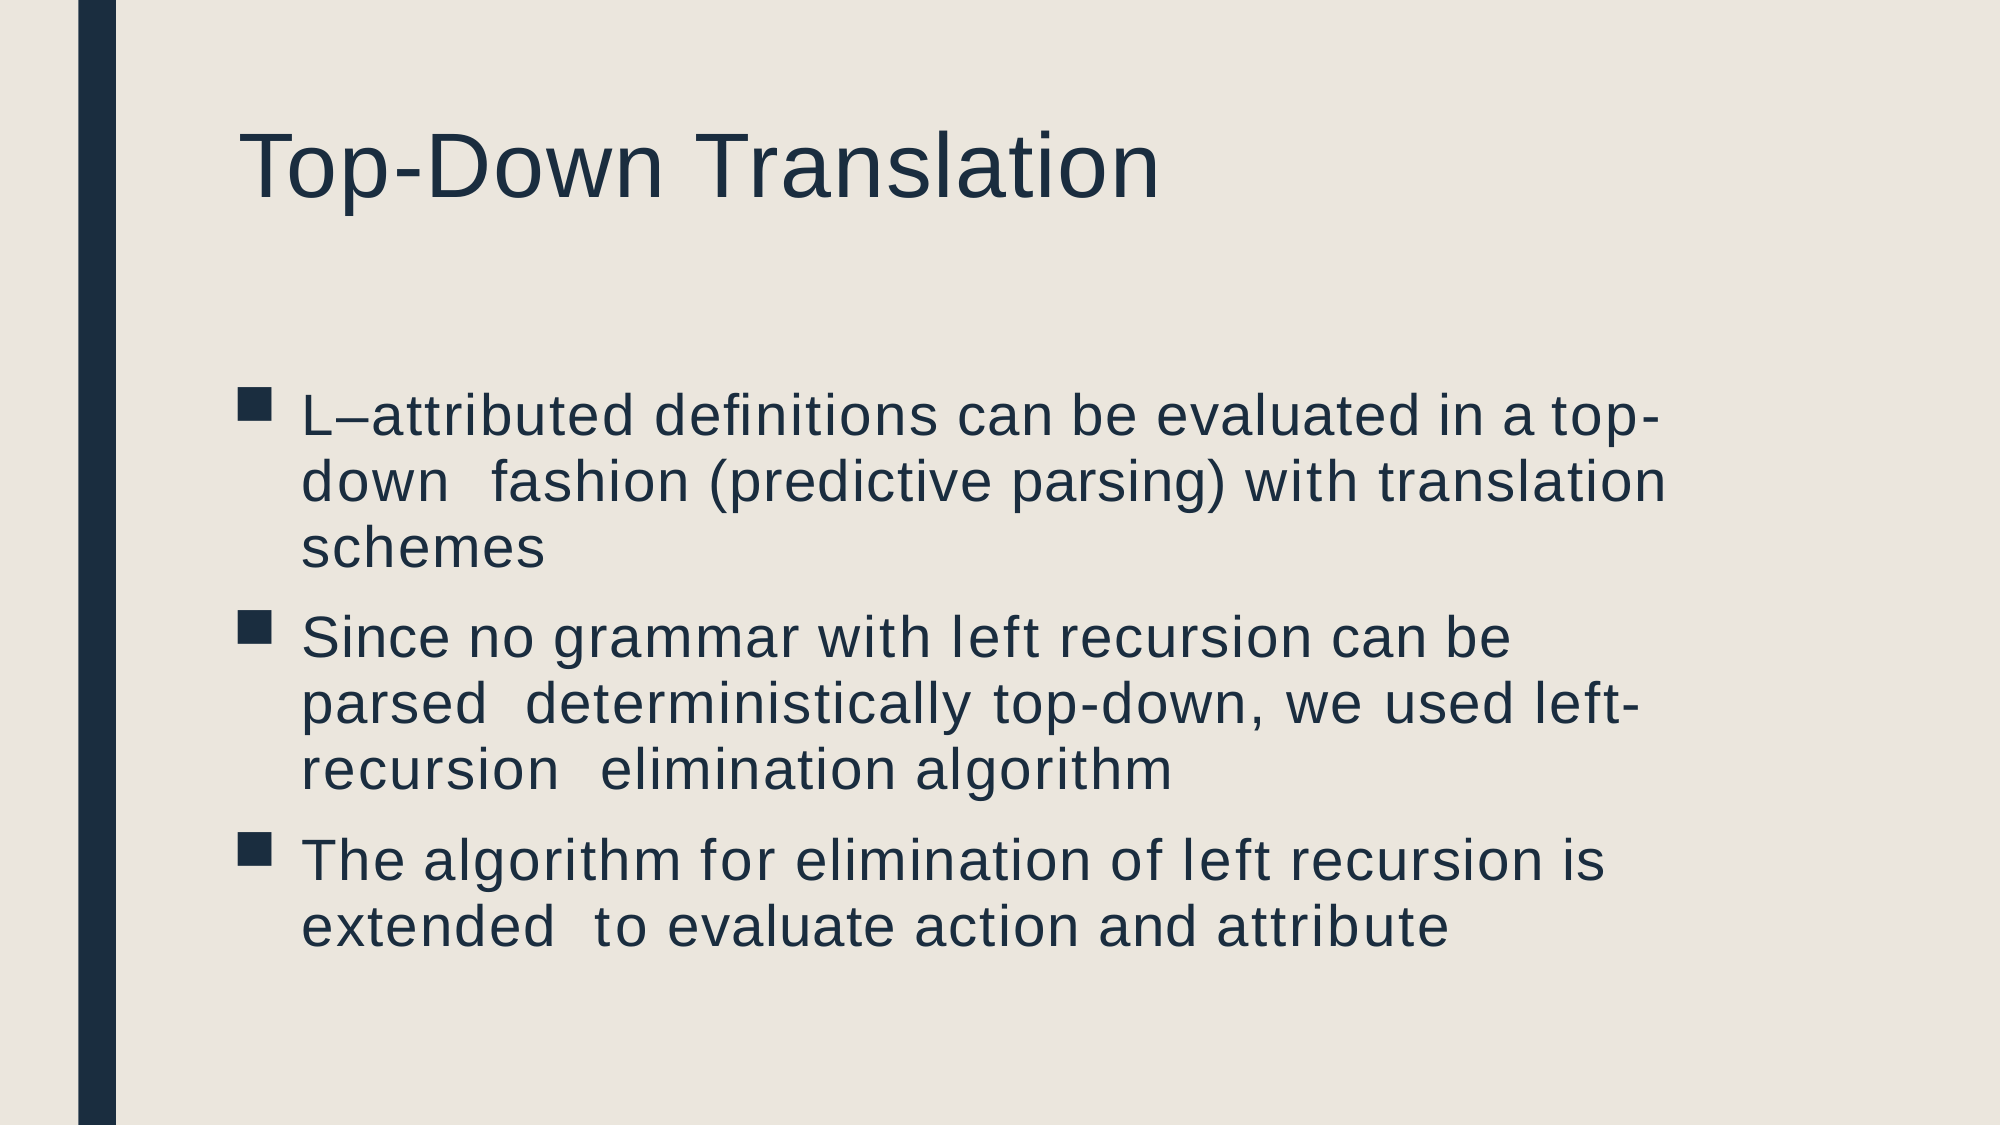

# Top-Down Translation
L–attributed deﬁnitions can be evaluated in a top-down fashion (predictive parsing) with translation schemes
Since no grammar with left recursion can be parsed deterministically top-down, we used left-recursion elimination algorithm
The algorithm for elimination of left recursion is extended to evaluate action and attribute